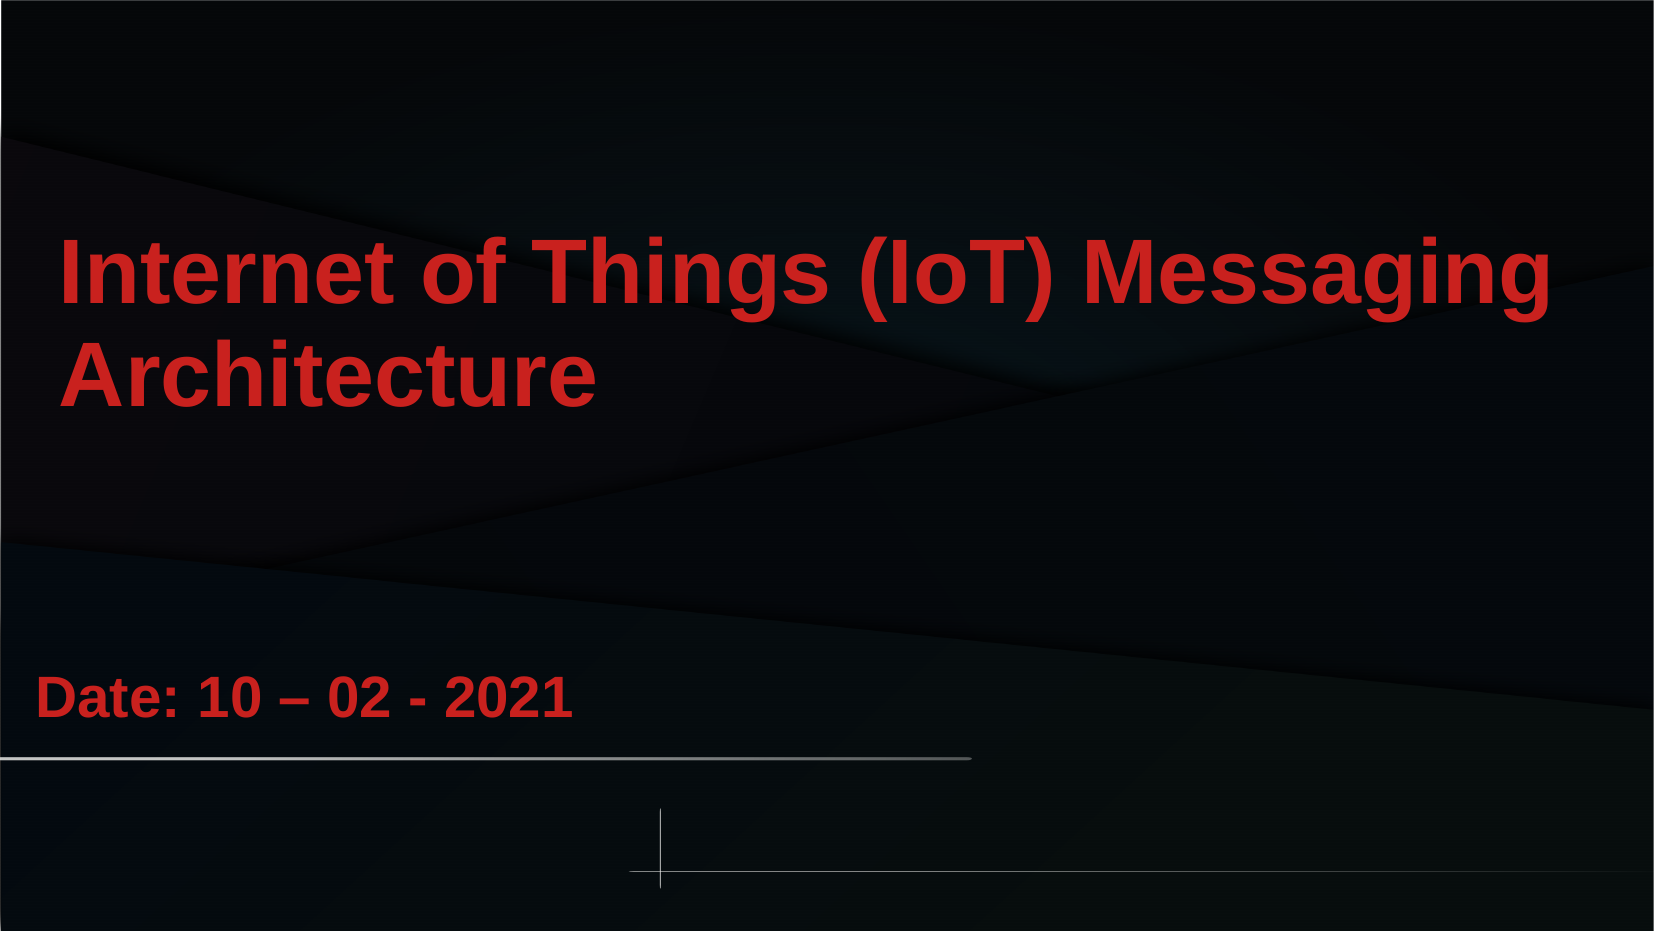

# Internet of Things (IoT) Messaging Architecture
Date: 10 – 02 - 2021